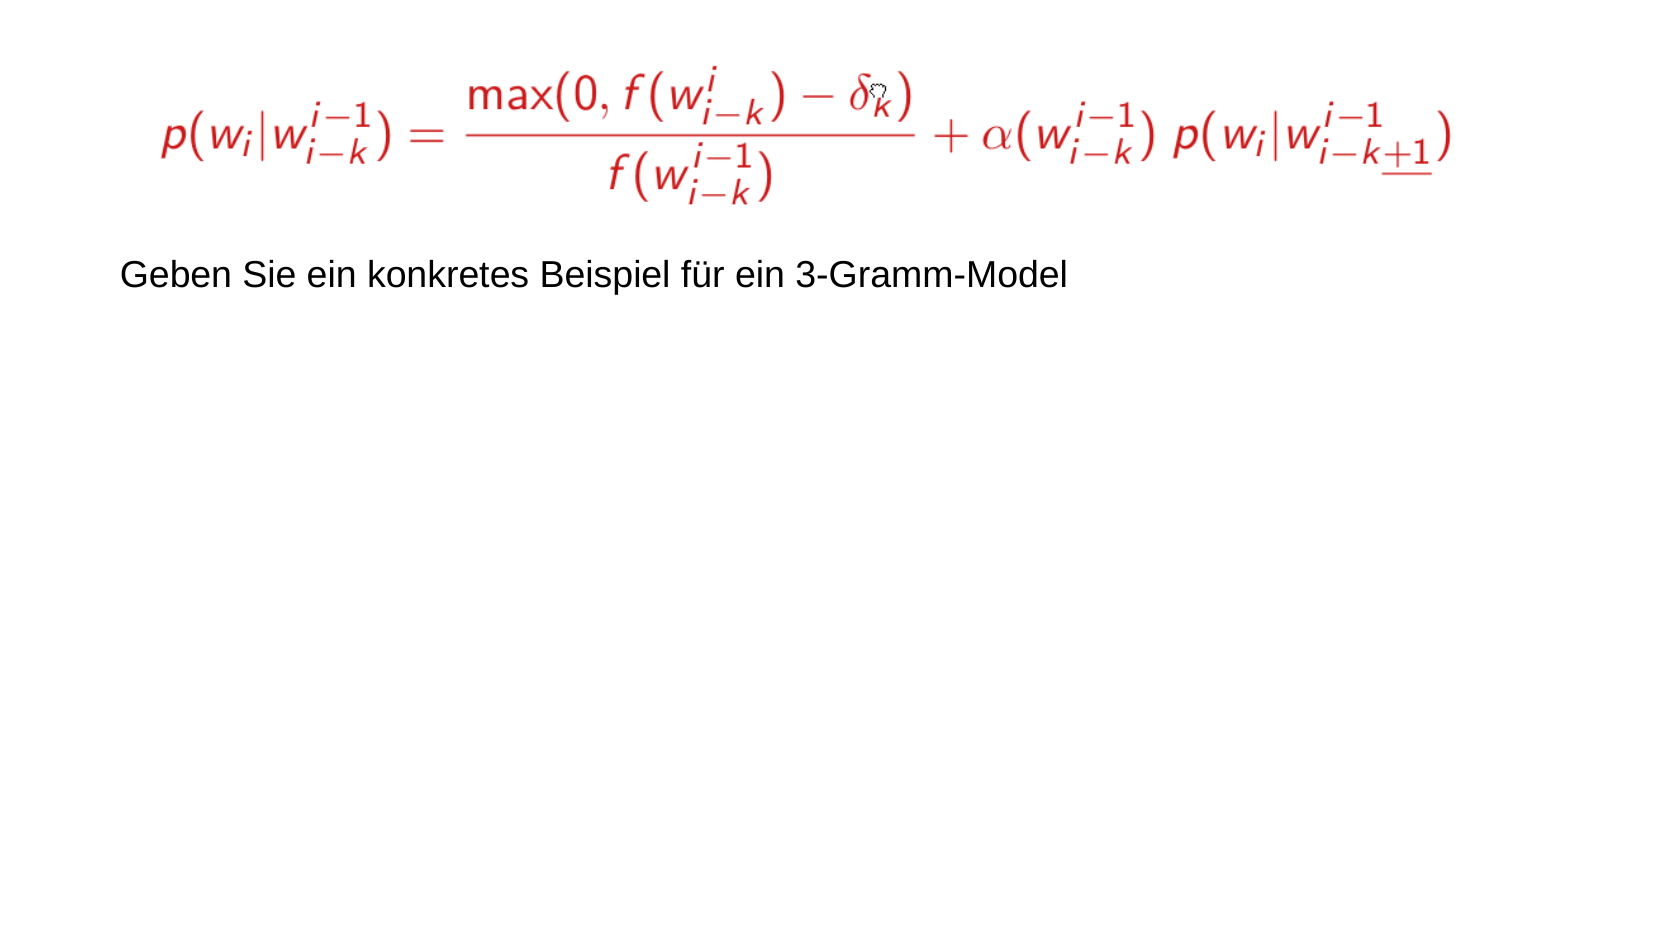

Geben Sie ein konkretes Beispiel für ein 3-Gramm-Model